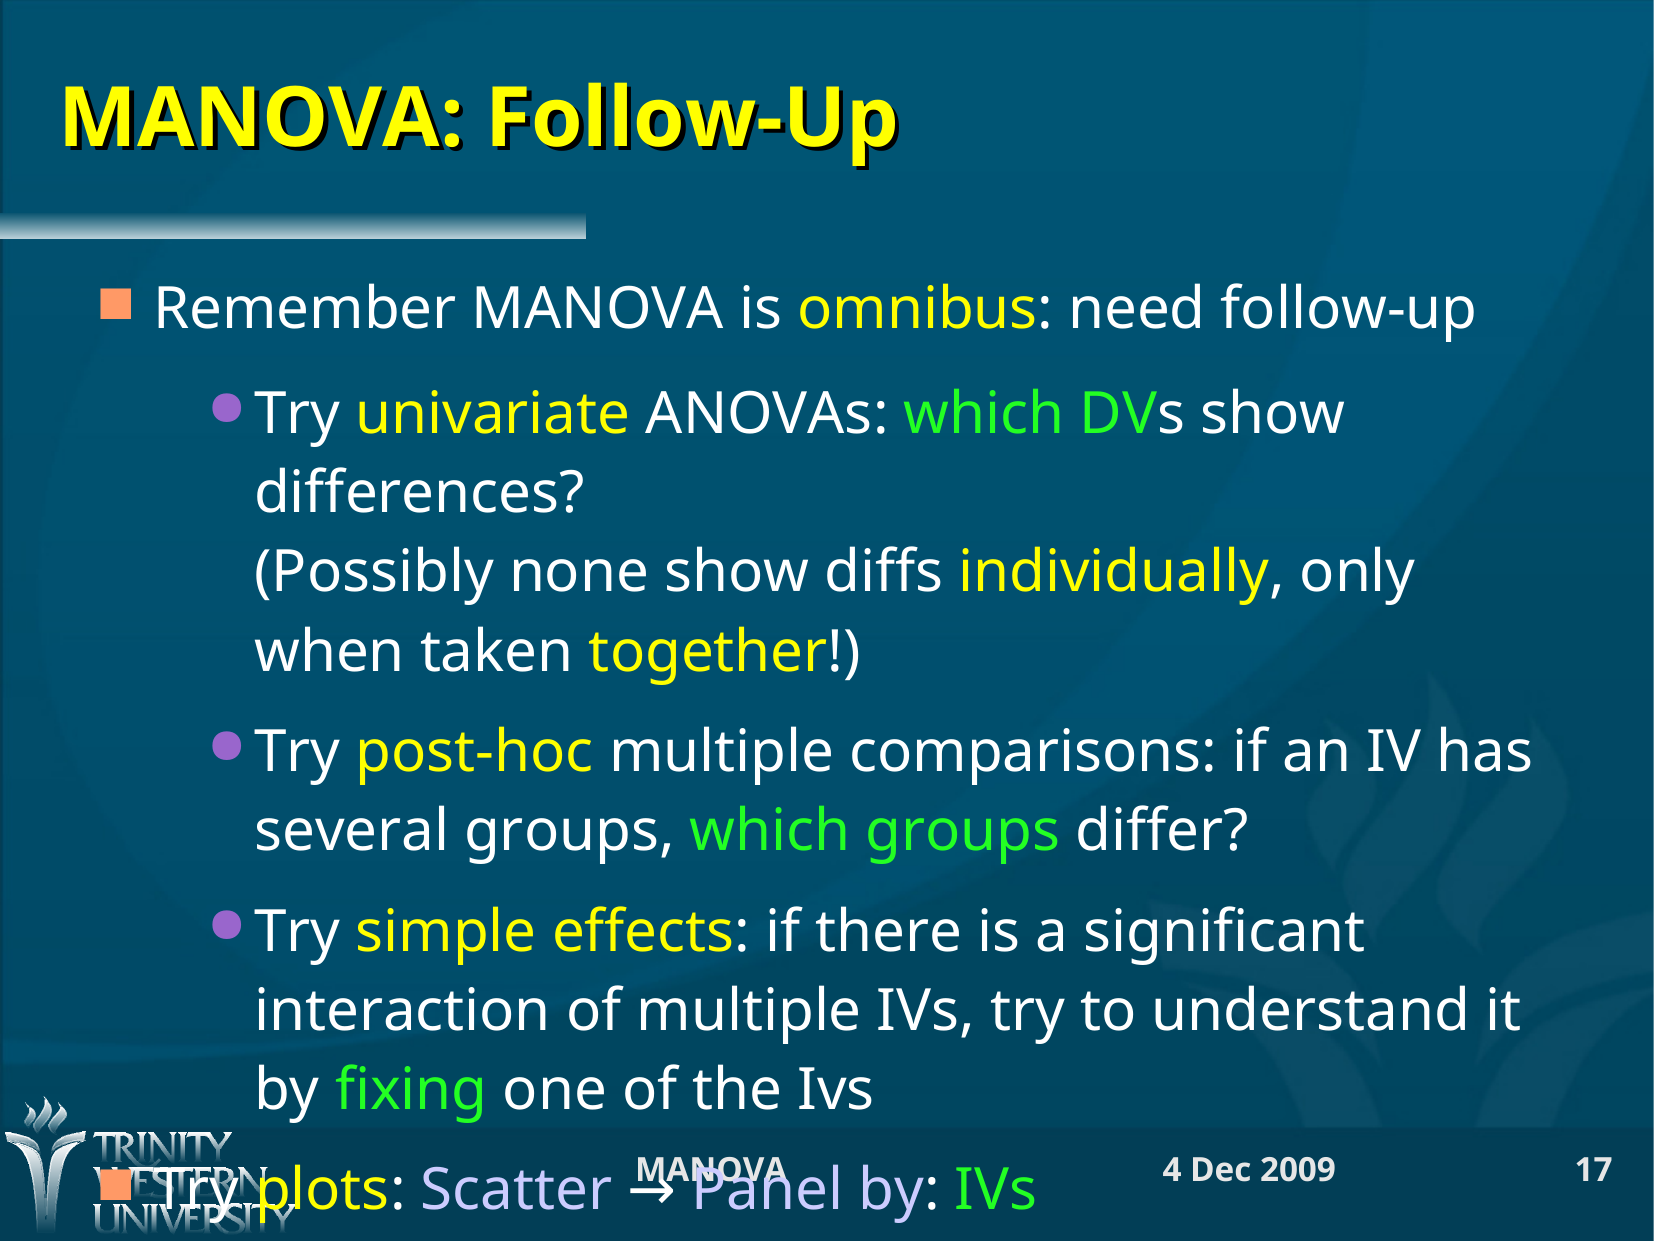

# MANOVA: Follow-Up
Remember MANOVA is omnibus: need follow-up
Try univariate ANOVAs: which DVs show differences?
(Possibly none show diffs individually, only when taken together!)
Try post-hoc multiple comparisons: if an IV has several groups, which groups differ?
Try simple effects: if there is a significant interaction of multiple IVs, try to understand it by fixing one of the Ivs
Try plots: Scatter → Panel by: IVs
MANOVA
4 Dec 2009
17